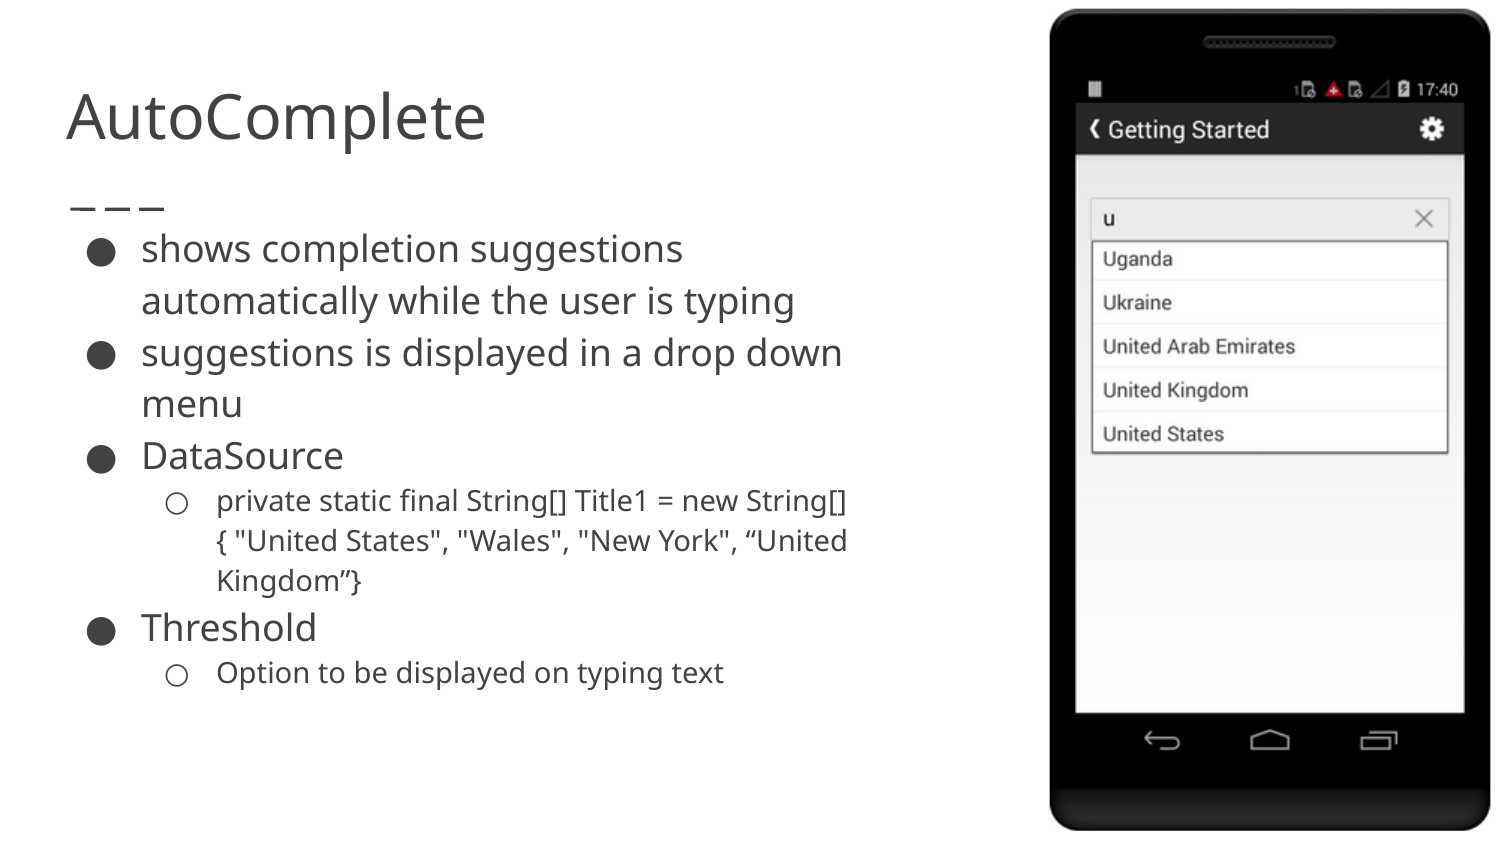

# AutoComplete
shows completion suggestions automatically while the user is typing
suggestions is displayed in a drop down menu
DataSource
private static final String[] Title1 = new String[] { "United States", "Wales", "New York", “United Kingdom”}
Threshold
Option to be displayed on typing text